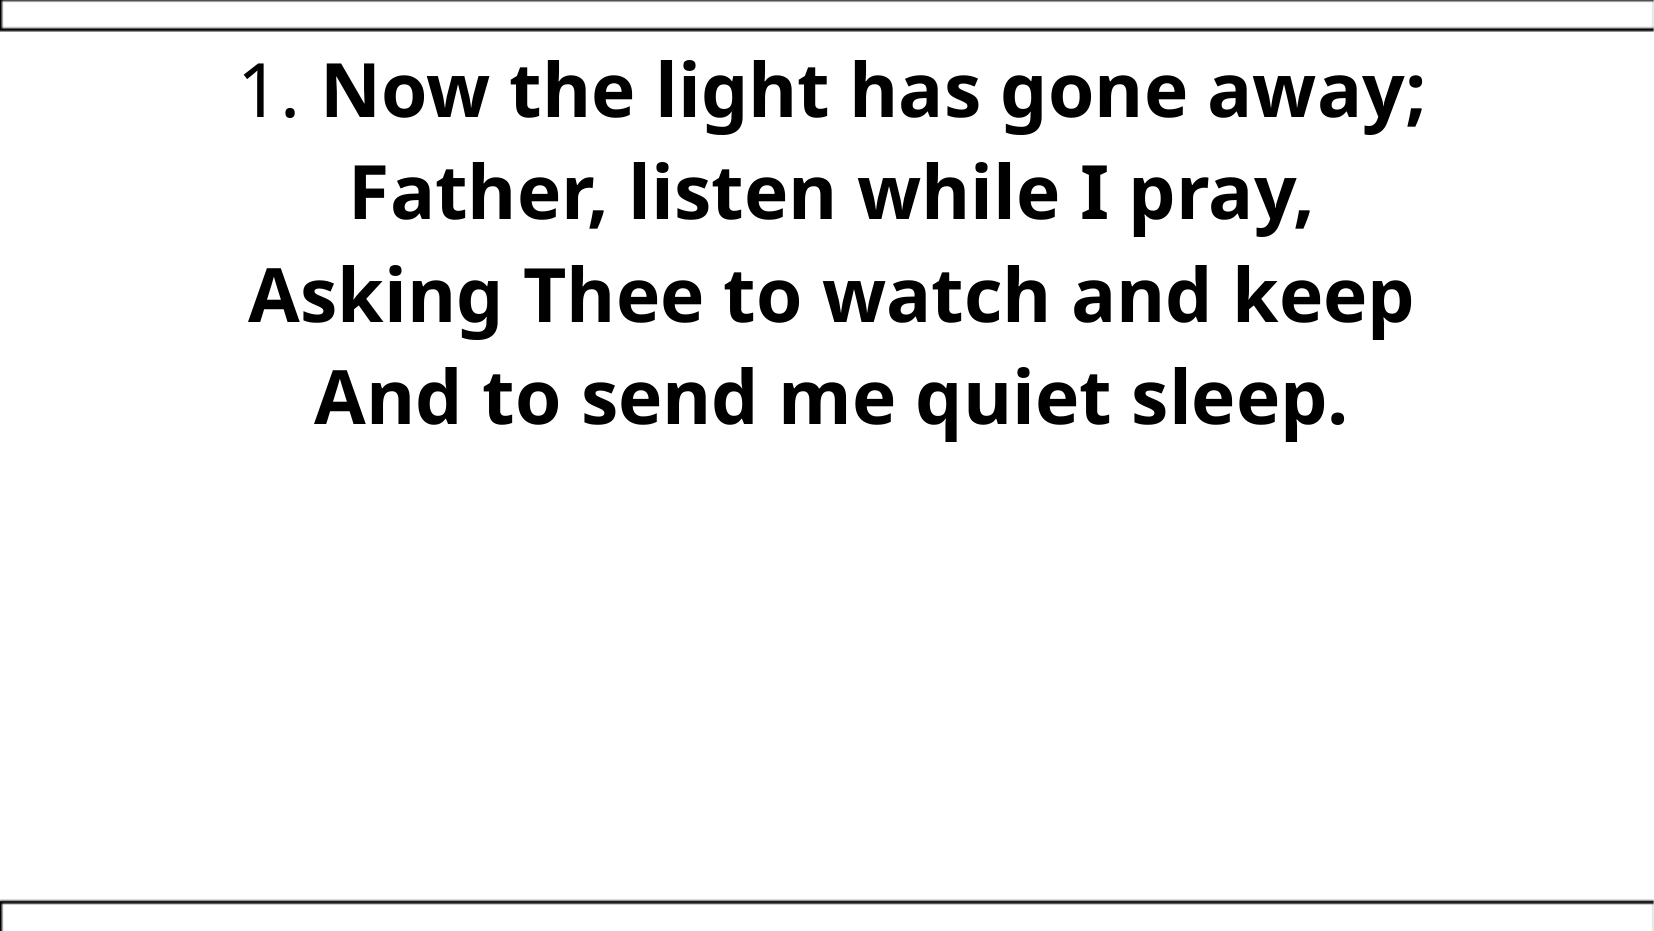

1. Now the light has gone away;
Father, listen while I pray,
Asking Thee to watch and keep
And to send me quiet sleep.